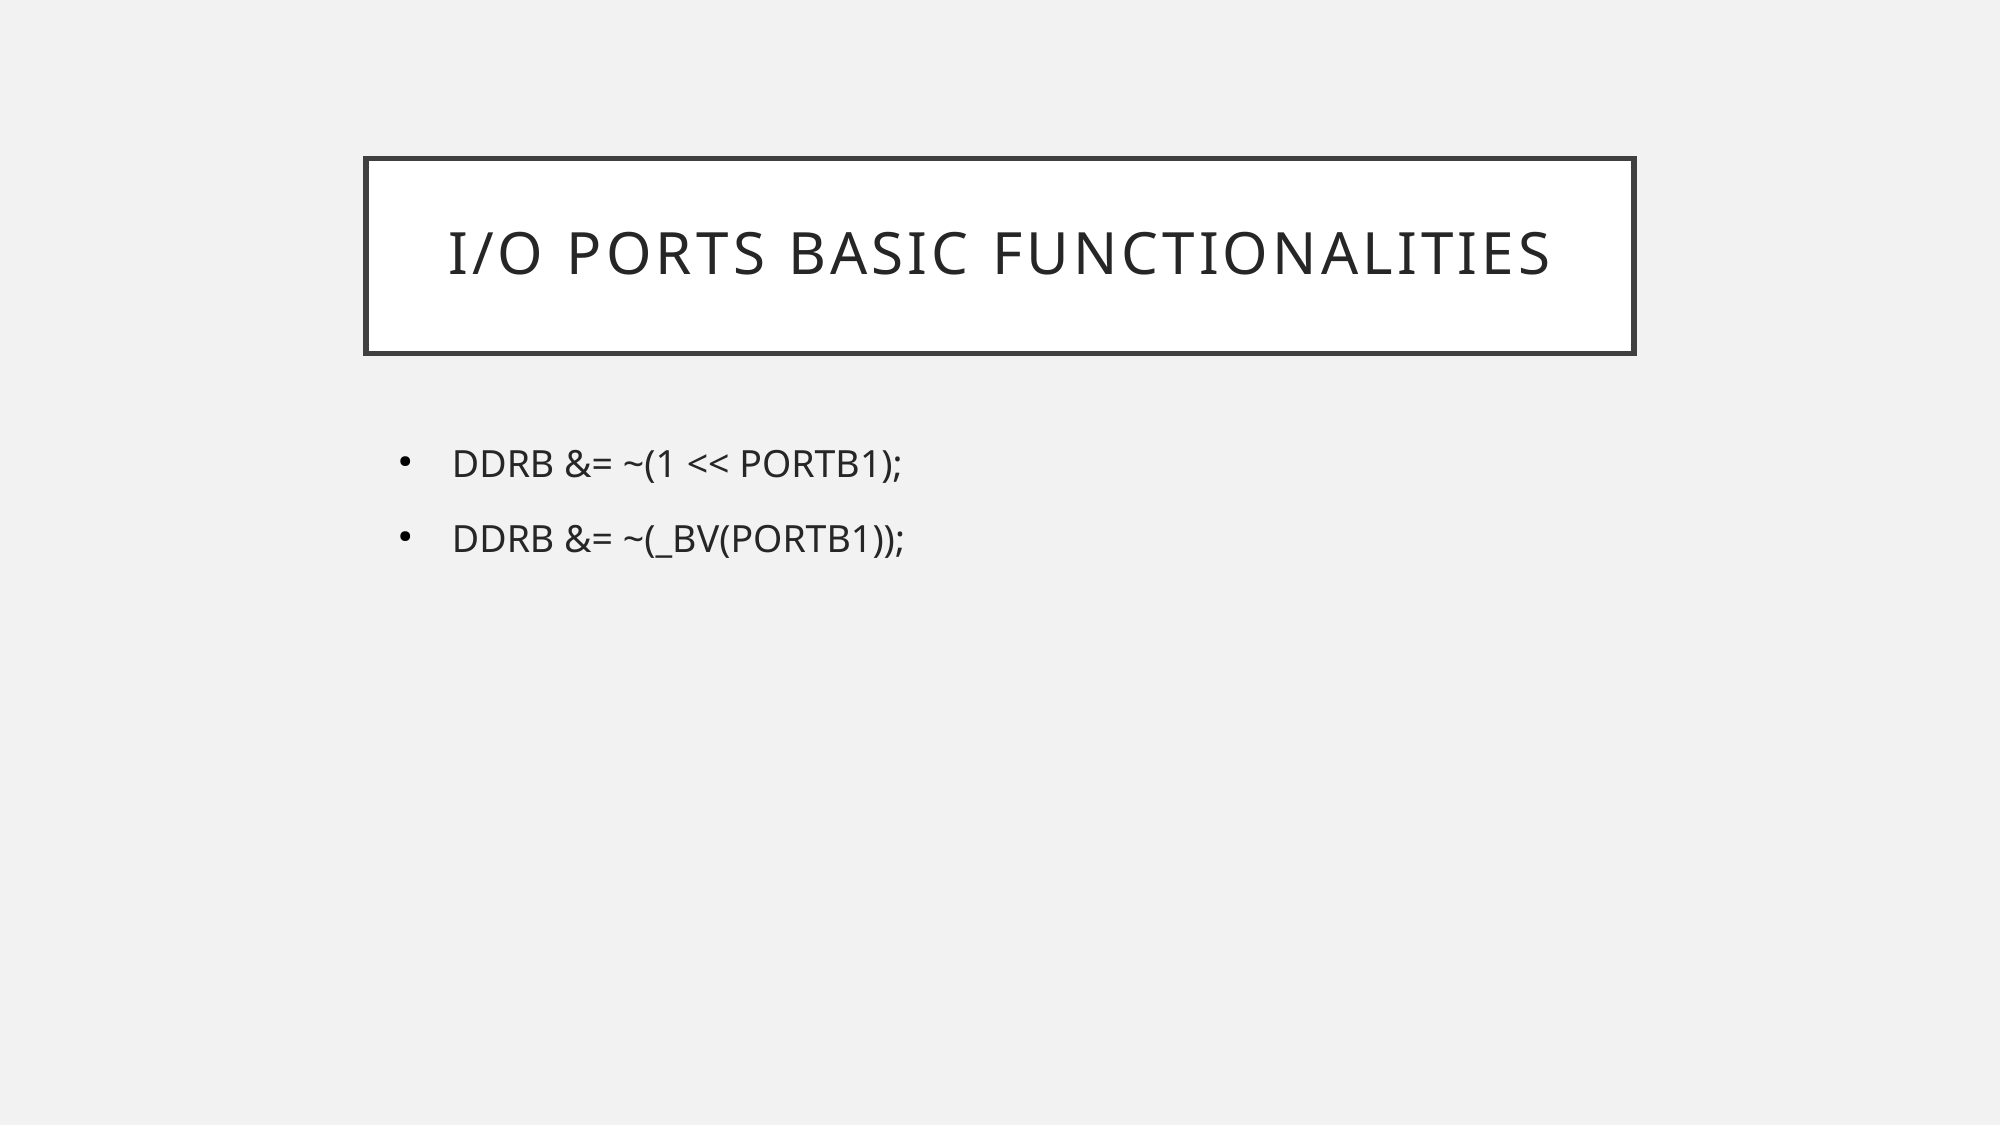

# i/o ports basic functionalities
DDRB &= ~(1 << PORTB1);
DDRB &= ~(_BV(PORTB1));